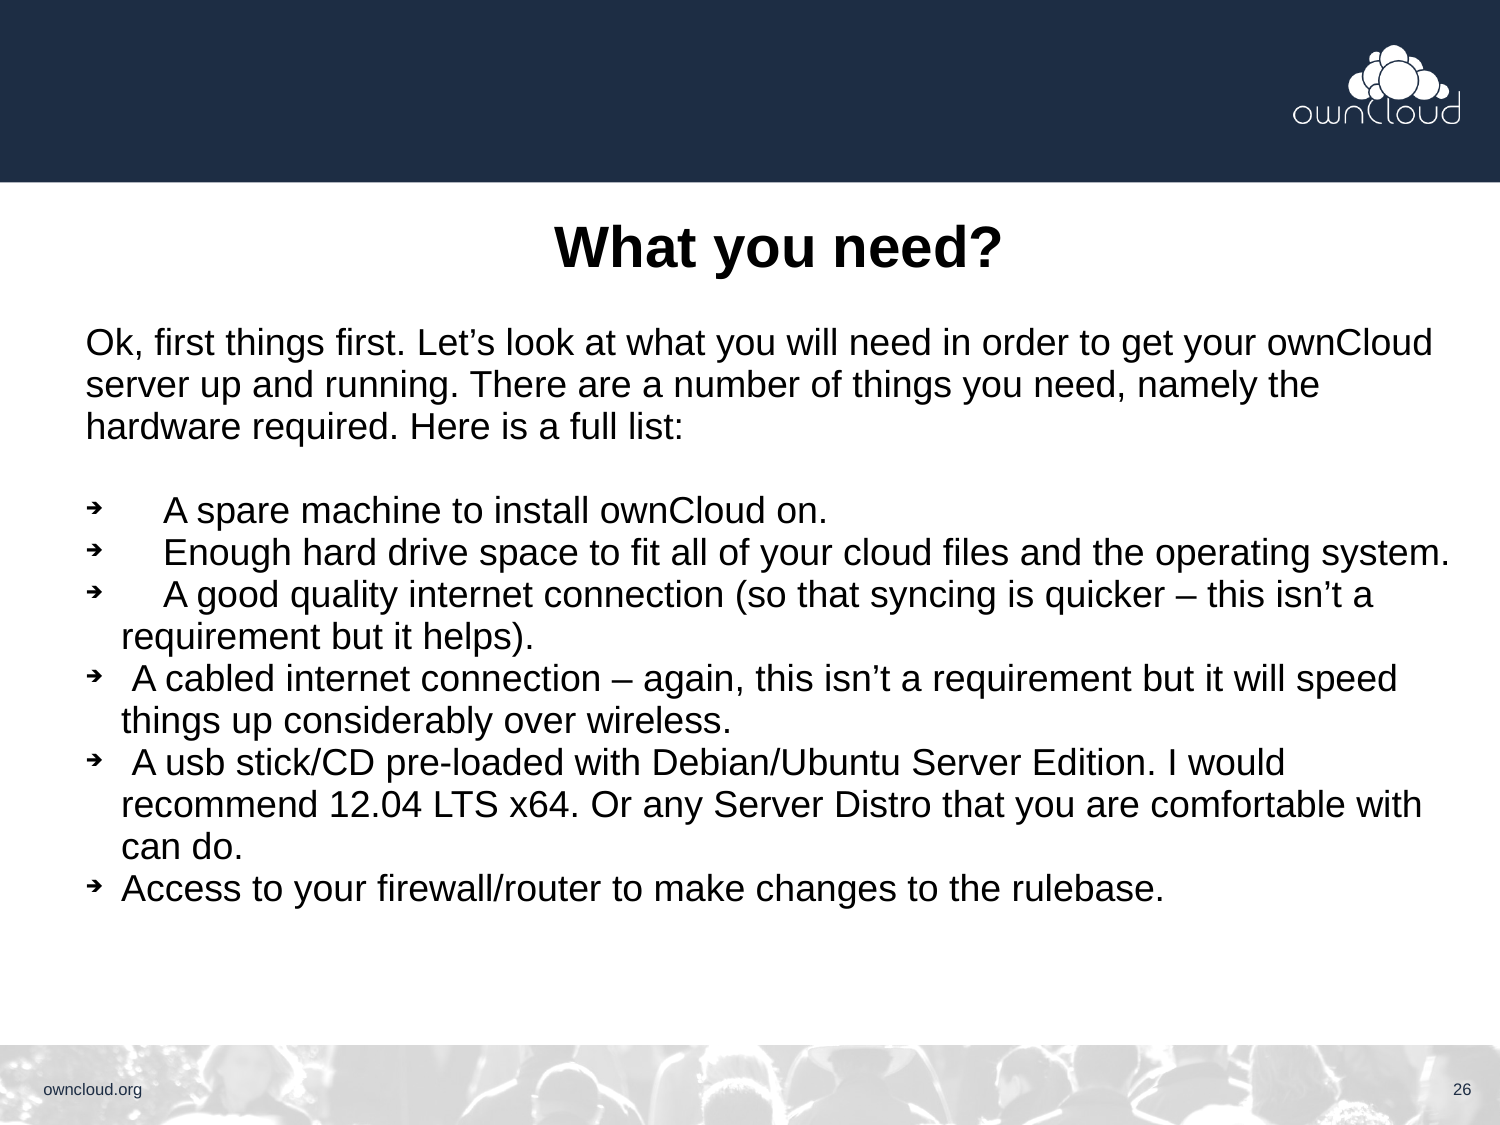

What you need?
Ok, first things first. Let’s look at what you will need in order to get your ownCloud server up and running. There are a number of things you need, namely the hardware required. Here is a full list:
 A spare machine to install ownCloud on.
 Enough hard drive space to fit all of your cloud files and the operating system.
 A good quality internet connection (so that syncing is quicker – this isn’t a requirement but it helps).
 A cabled internet connection – again, this isn’t a requirement but it will speed things up considerably over wireless.
 A usb stick/CD pre-loaded with Debian/Ubuntu Server Edition. I would recommend 12.04 LTS x64. Or any Server Distro that you are comfortable with can do.
Access to your firewall/router to make changes to the rulebase.